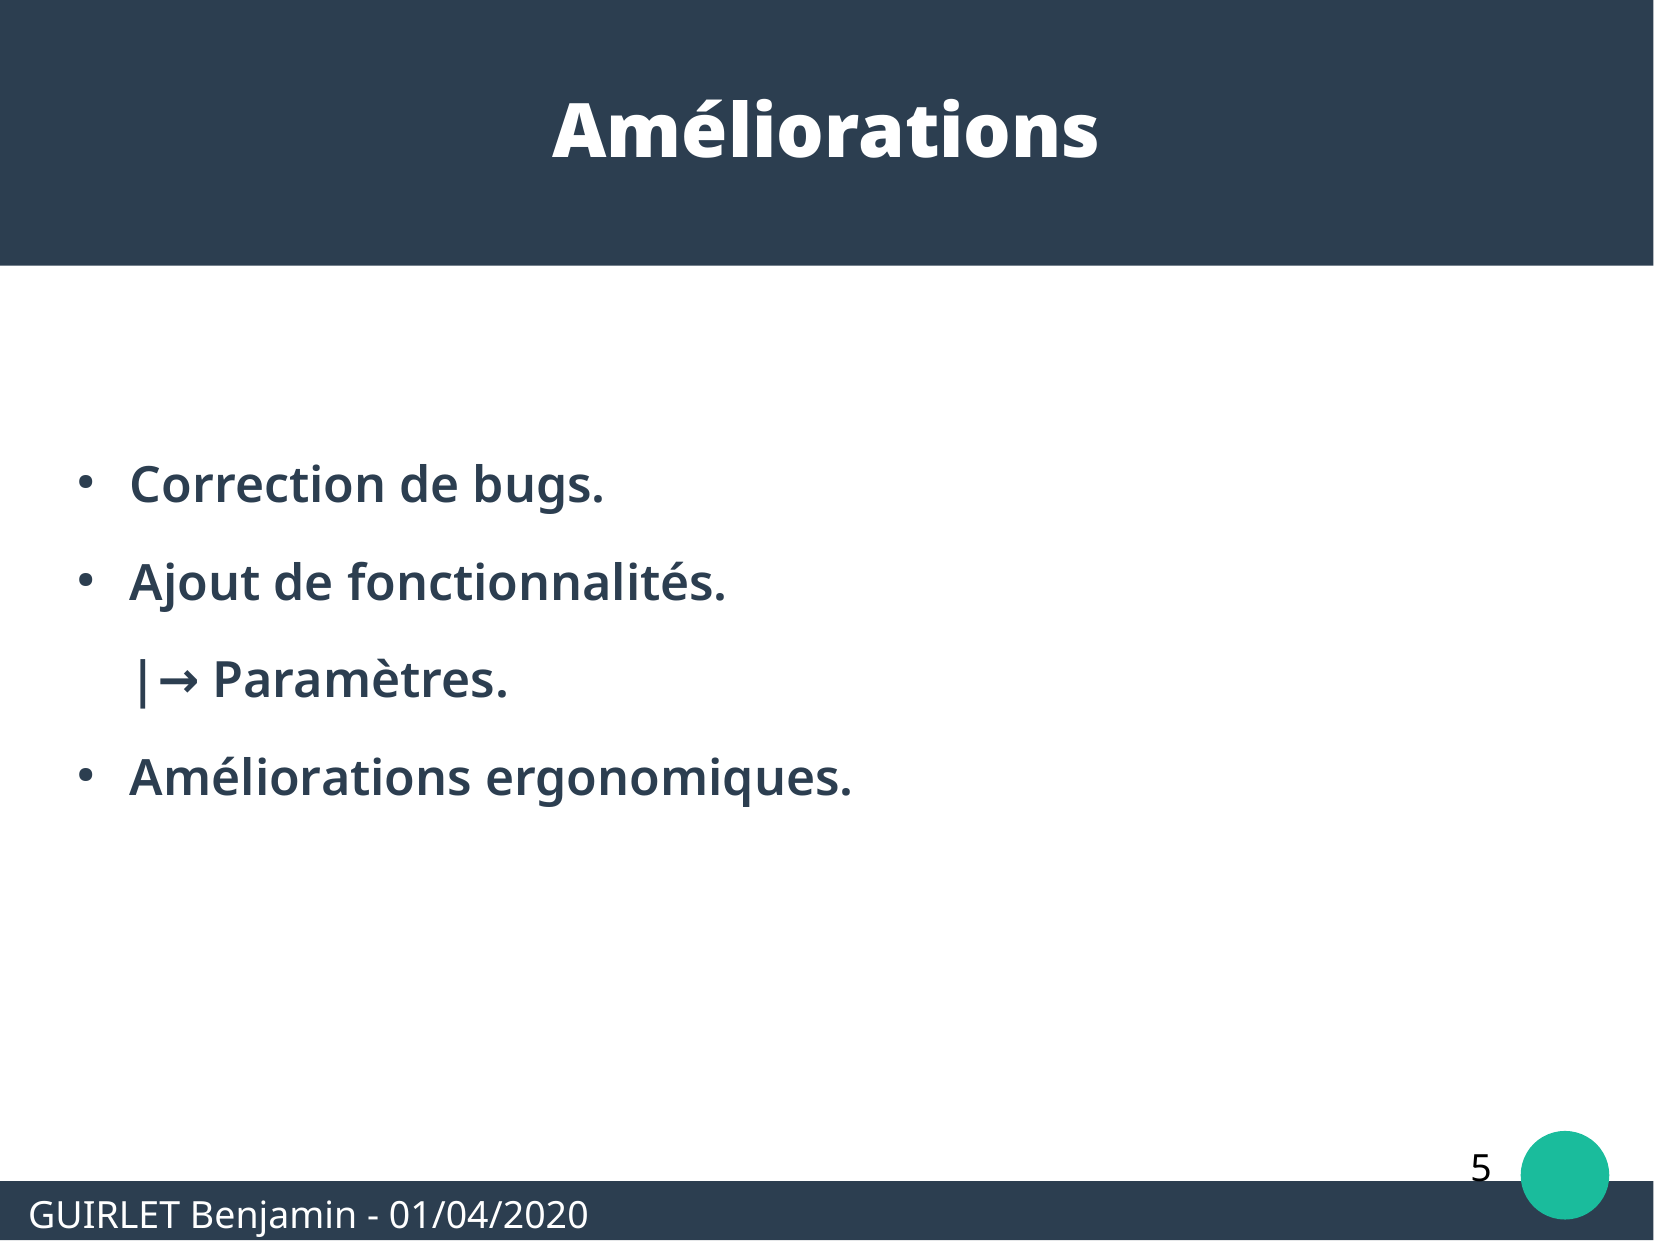

# Améliorations
Correction de bugs.
Ajout de fonctionnalités.
|→ Paramètres.
Améliorations ergonomiques.
GUIRLET Benjamin - 01/04/2020